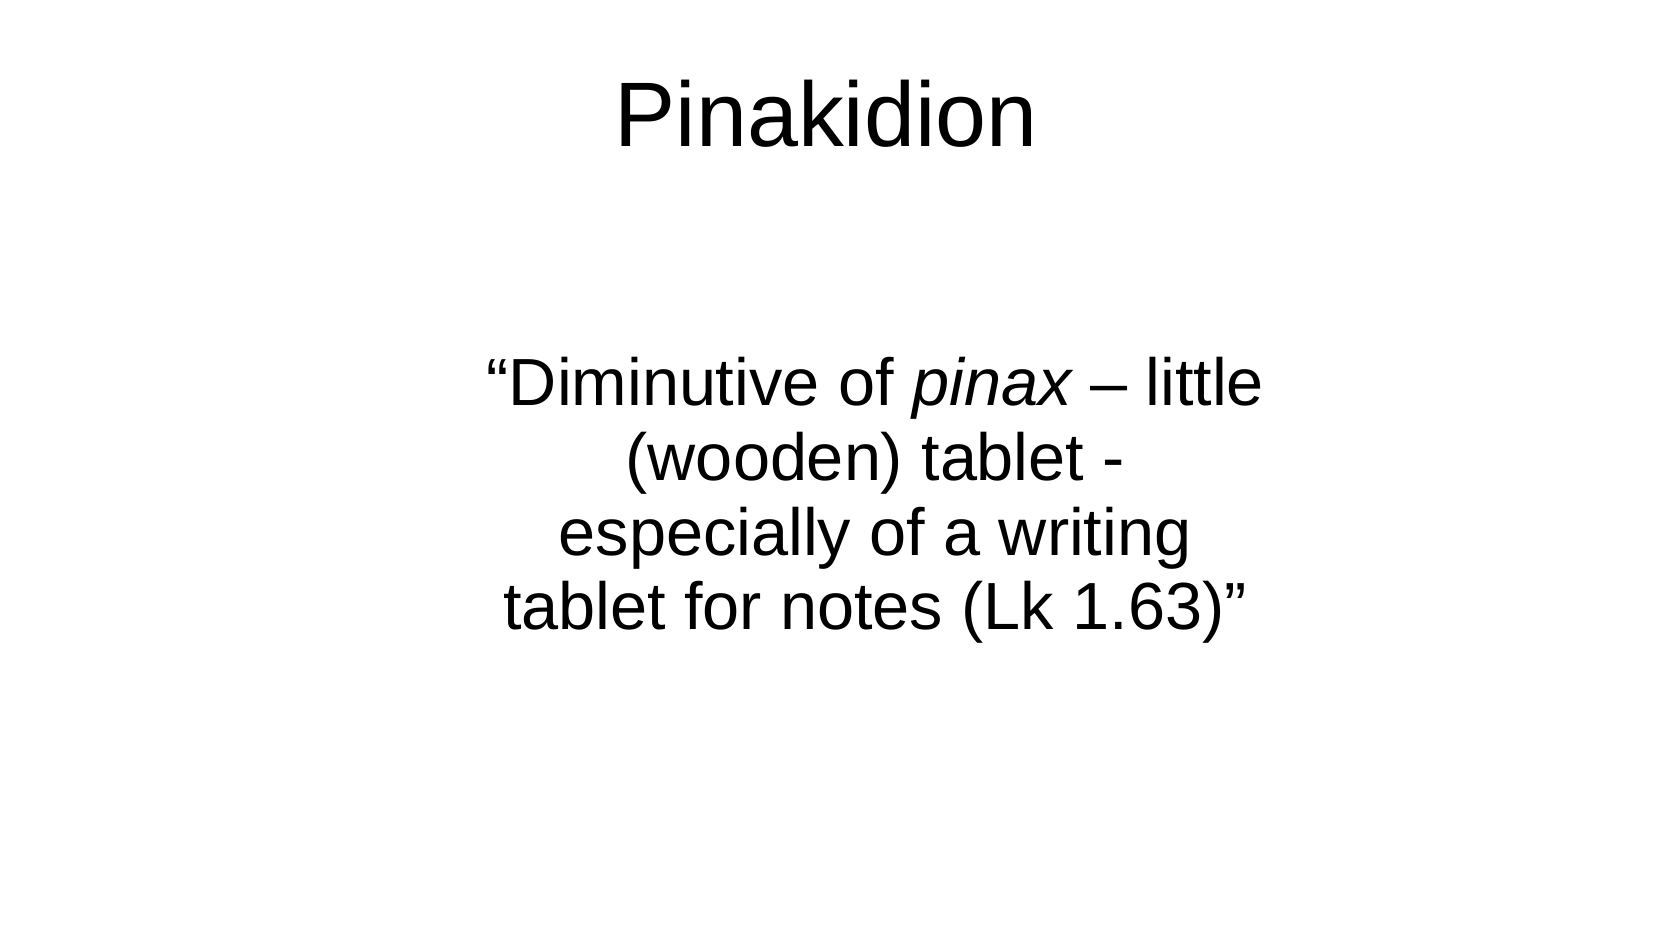

# Pinakidion
“Diminutive of pinax – little (wooden) tablet - especially of a writing tablet for notes (Lk 1.63)”